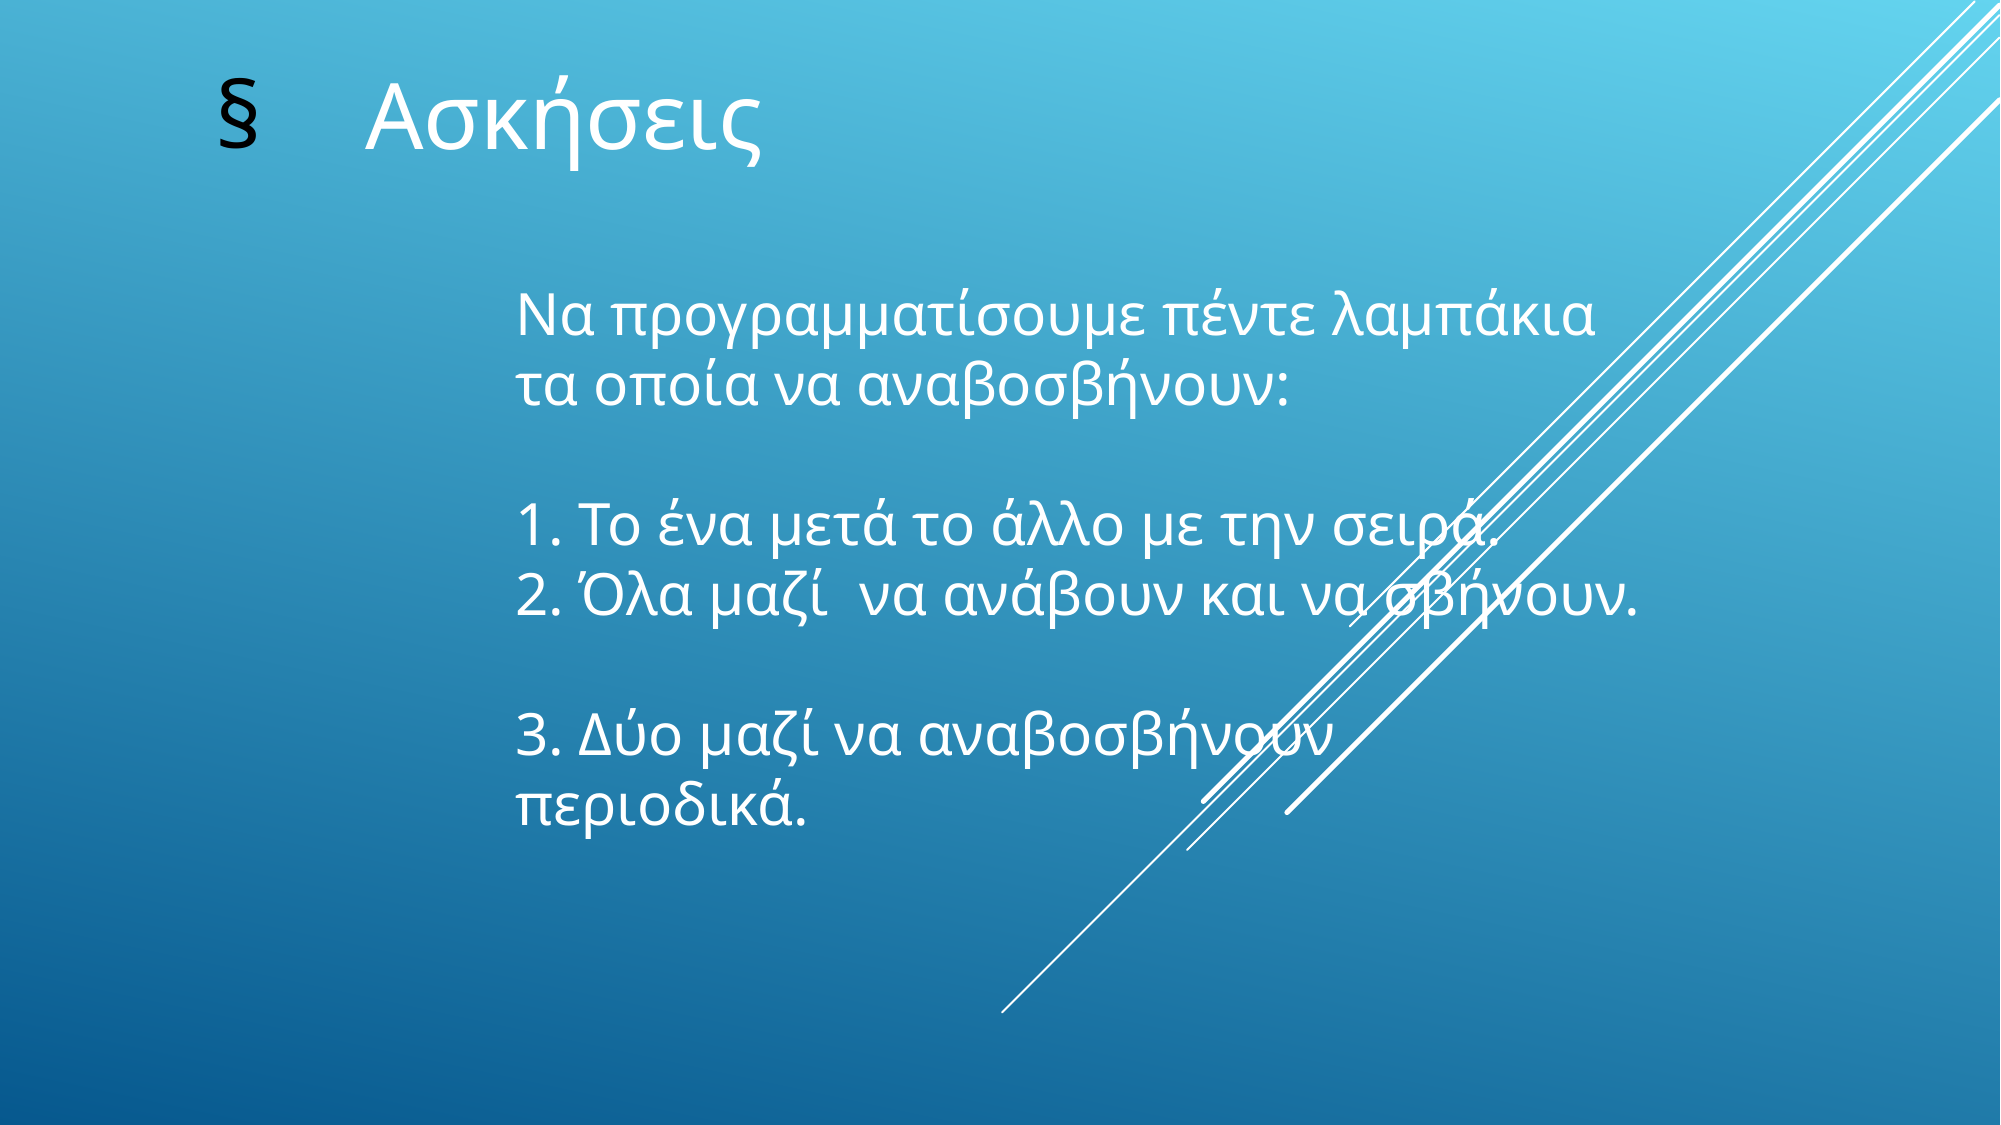

# Ασκήσεις Να προγραμματίσουμε πέντε λαμπάκια τα οποία να αναβοσβήνουν: 1. Το ένα μετά το άλλο με την σειρά. 2. Όλα μαζί να ανάβουν και να σβήνουν. 3. Δύο μαζί να αναβοσβήνουν περιοδικά.